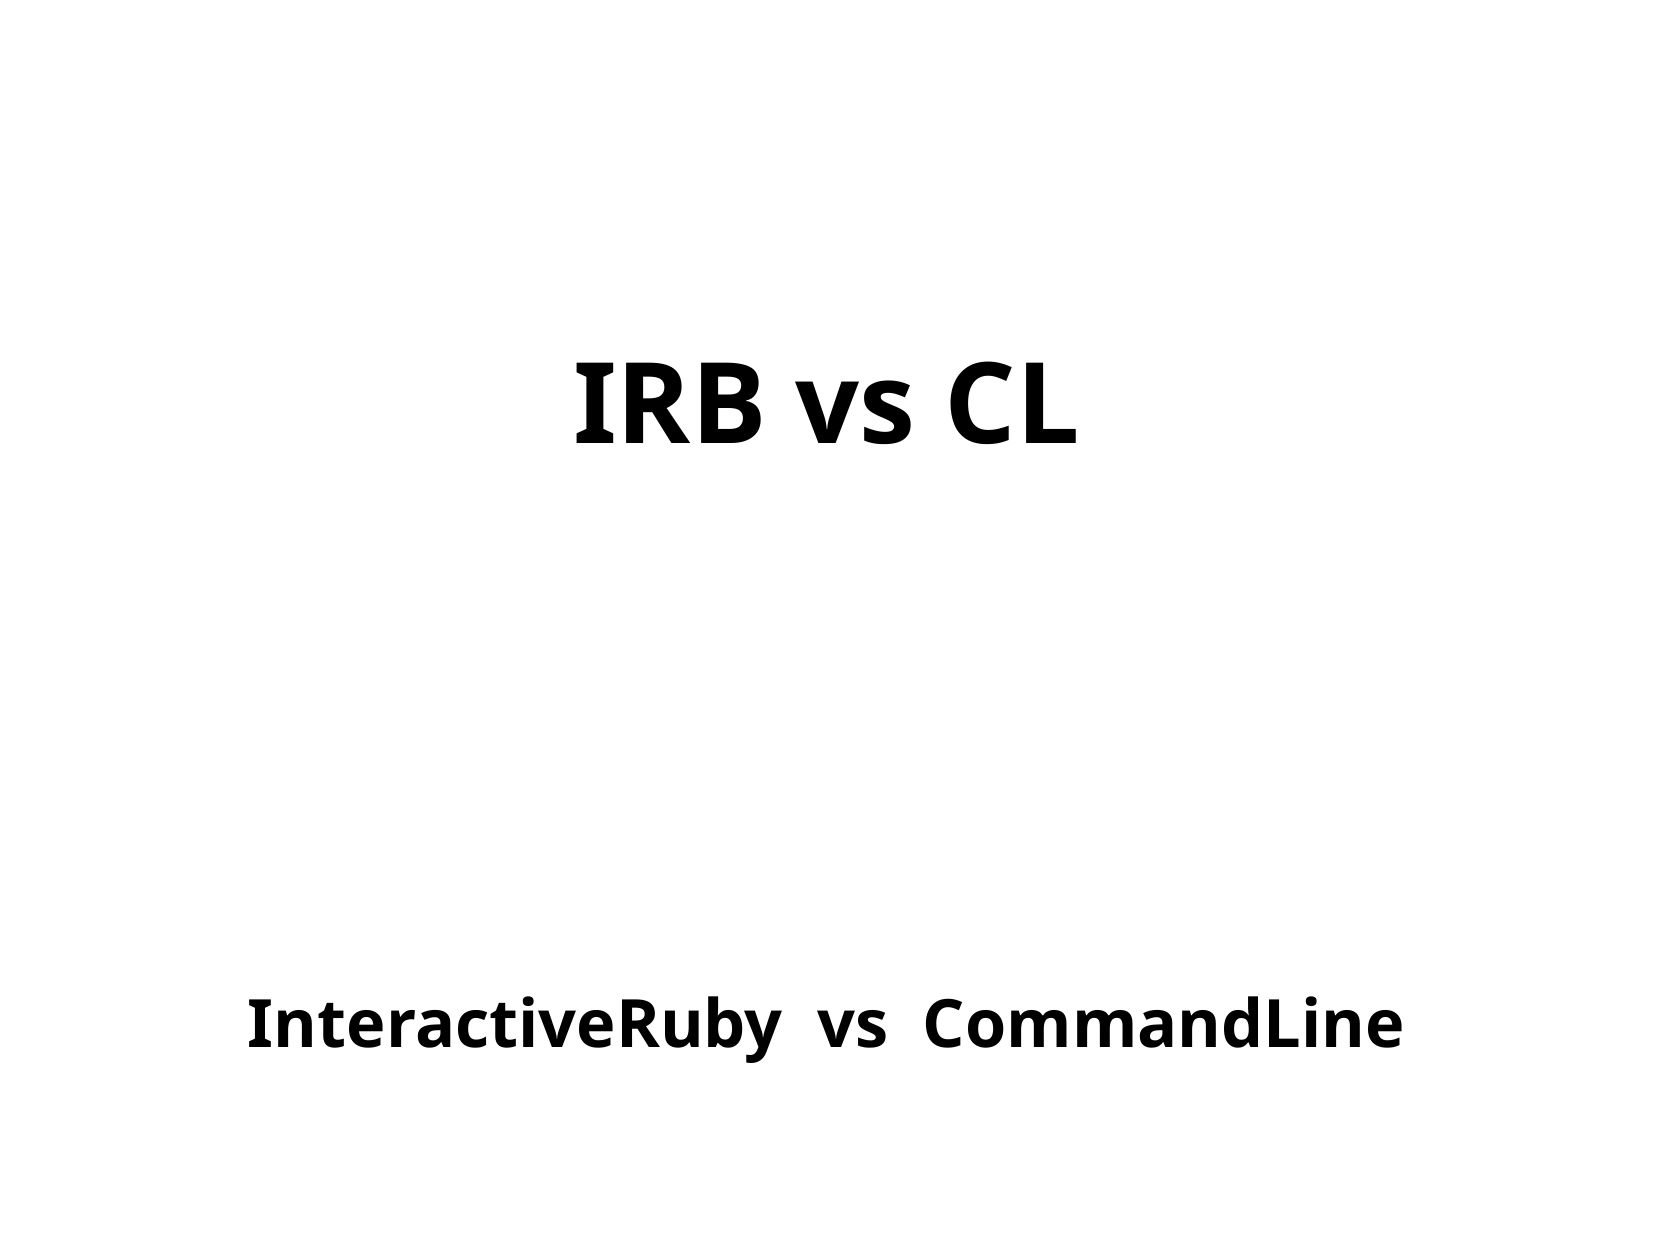

# IRB vs CL InteractiveRuby vs CommandLine